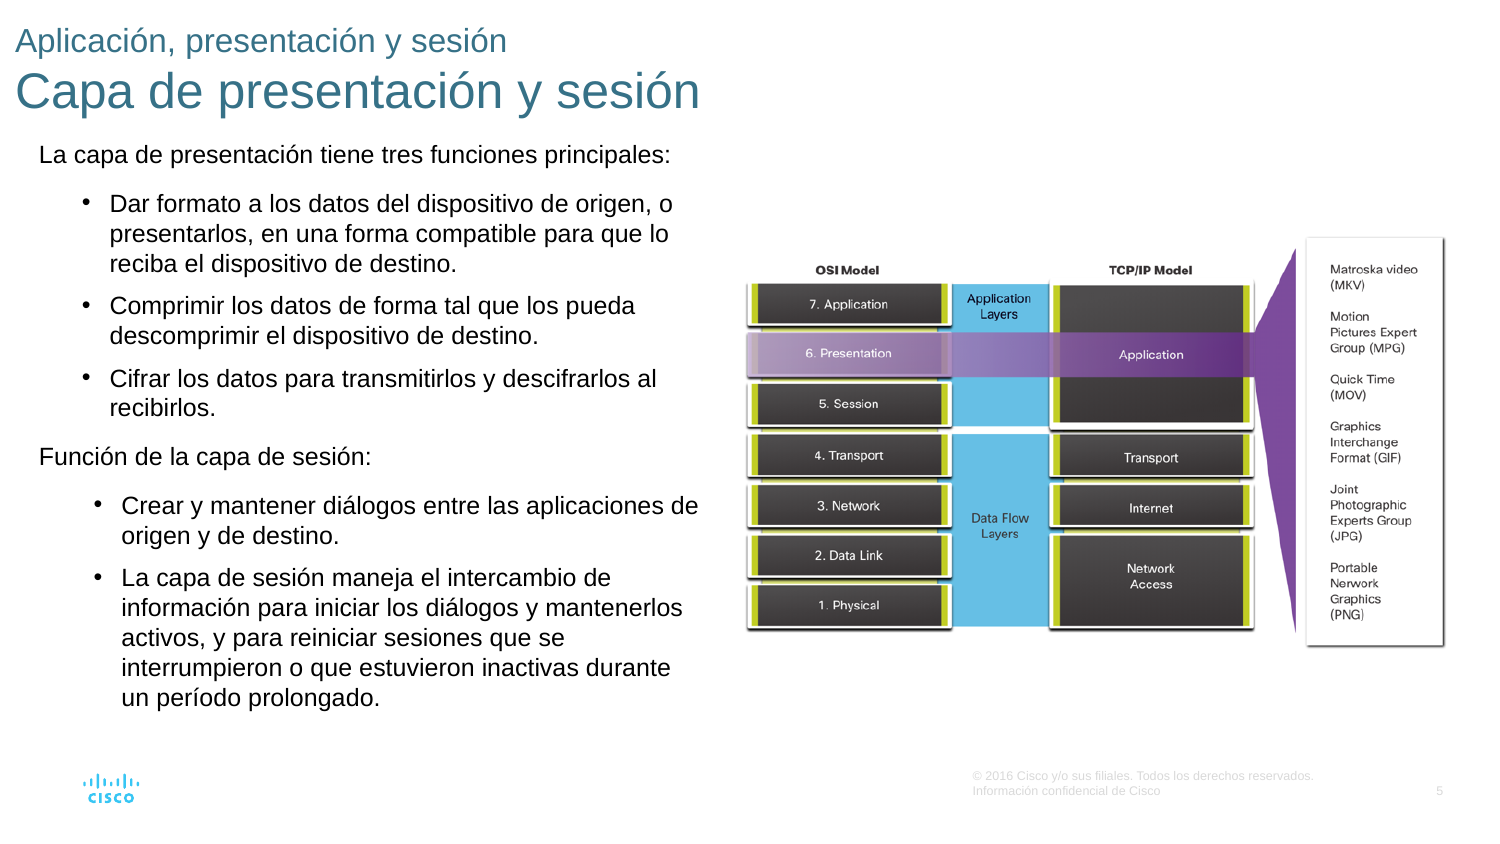

# Aplicación, presentación y sesión Capa de presentación y sesión
La capa de presentación tiene tres funciones principales:
Dar formato a los datos del dispositivo de origen, o presentarlos, en una forma compatible para que lo reciba el dispositivo de destino.
Comprimir los datos de forma tal que los pueda descomprimir el dispositivo de destino.
Cifrar los datos para transmitirlos y descifrarlos al recibirlos.
Función de la capa de sesión:
Crear y mantener diálogos entre las aplicaciones de origen y de destino.
La capa de sesión maneja el intercambio de información para iniciar los diálogos y mantenerlos activos, y para reiniciar sesiones que se interrumpieron o que estuvieron inactivas durante un período prolongado.